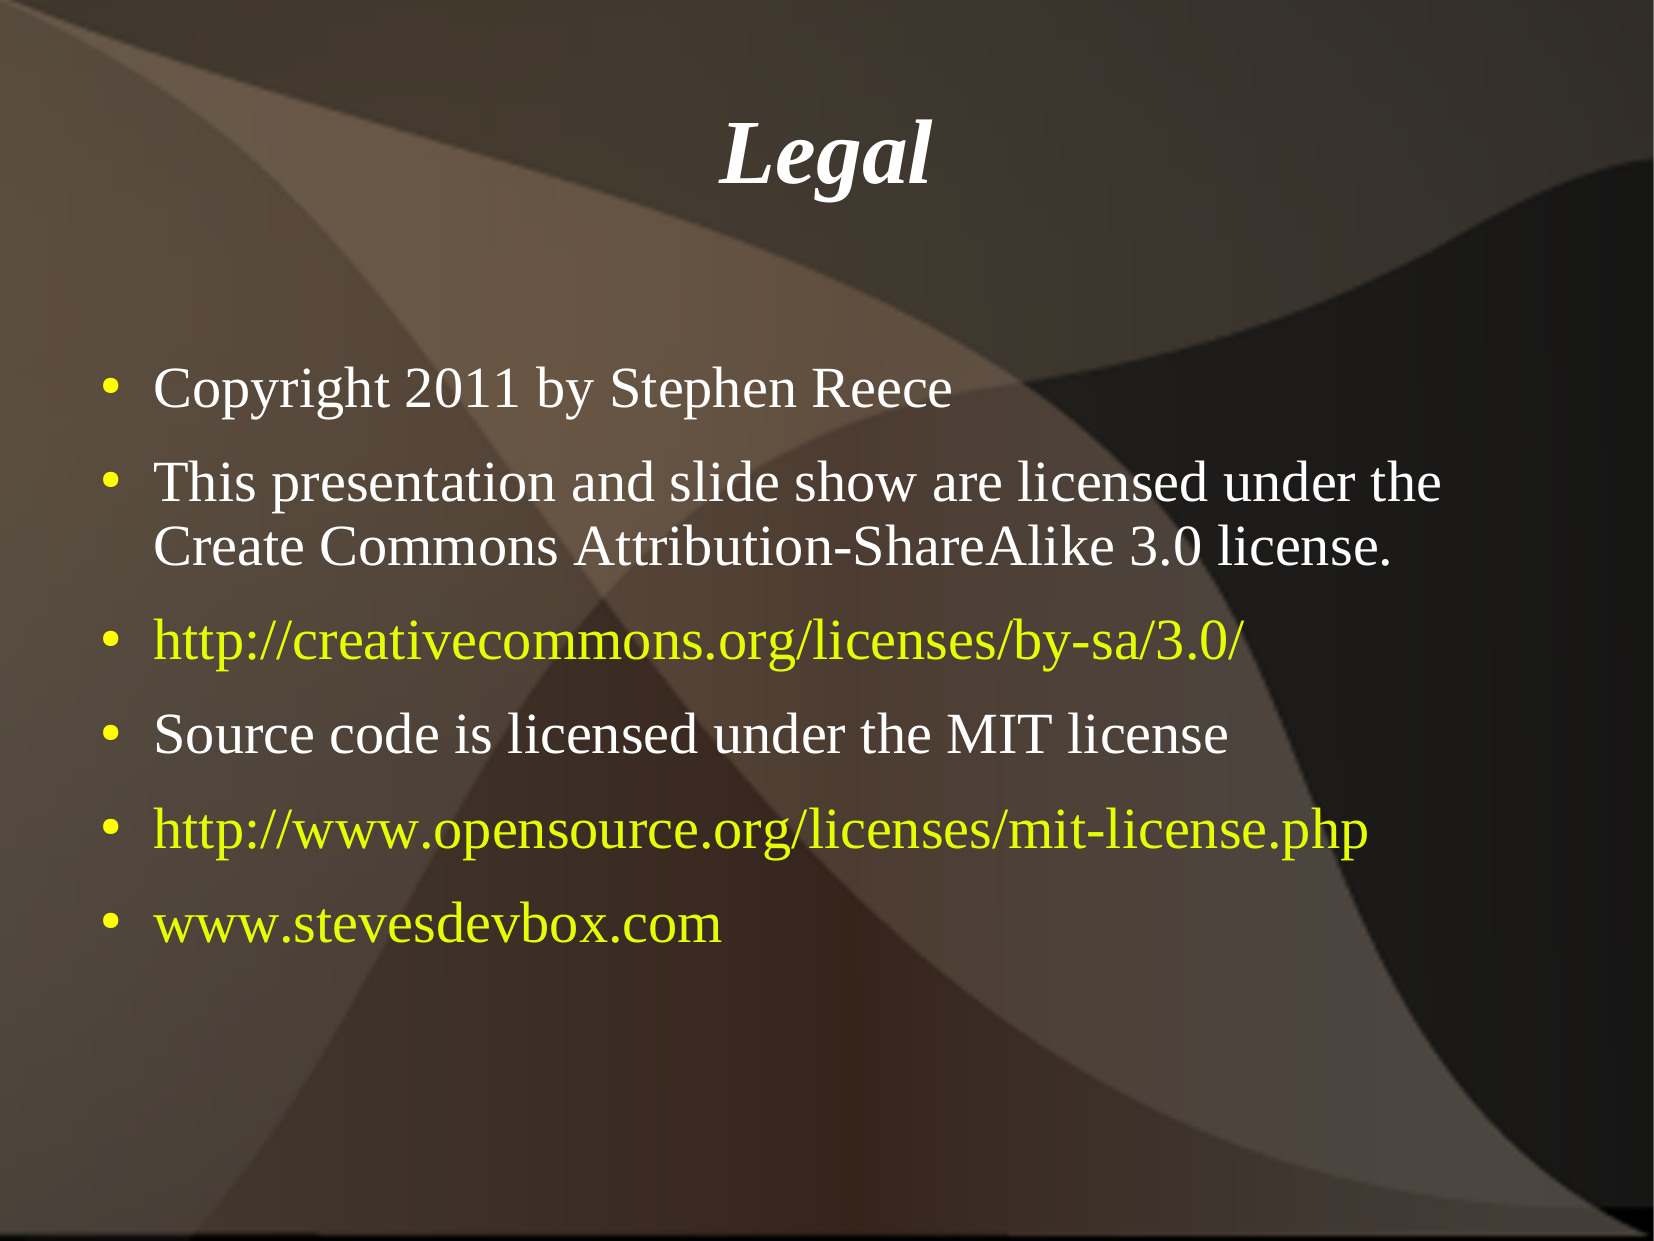

# Legal
Copyright 2011 by Stephen Reece
This presentation and slide show are licensed under the Create Commons Attribution-ShareAlike 3.0 license.
http://creativecommons.org/licenses/by-sa/3.0/
Source code is licensed under the MIT license
http://www.opensource.org/licenses/mit-license.php
www.stevesdevbox.com